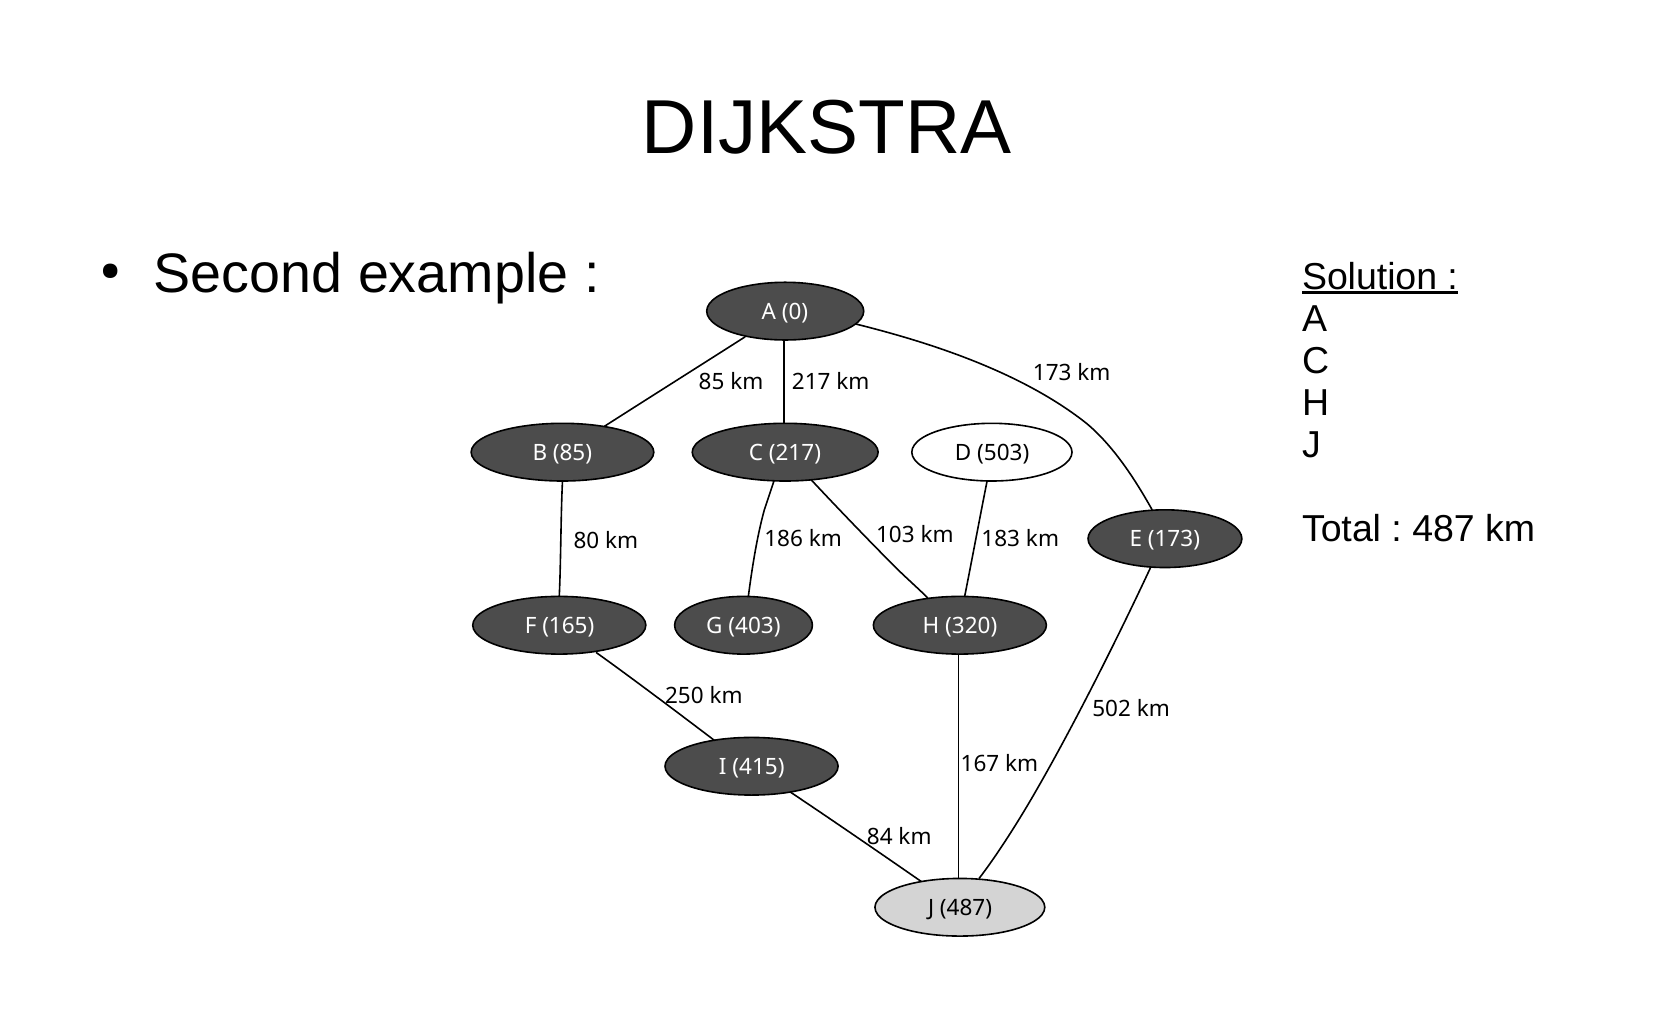

# DIJKSTRA
Second example :
Solution :
A
C
H
J
Total : 487 km